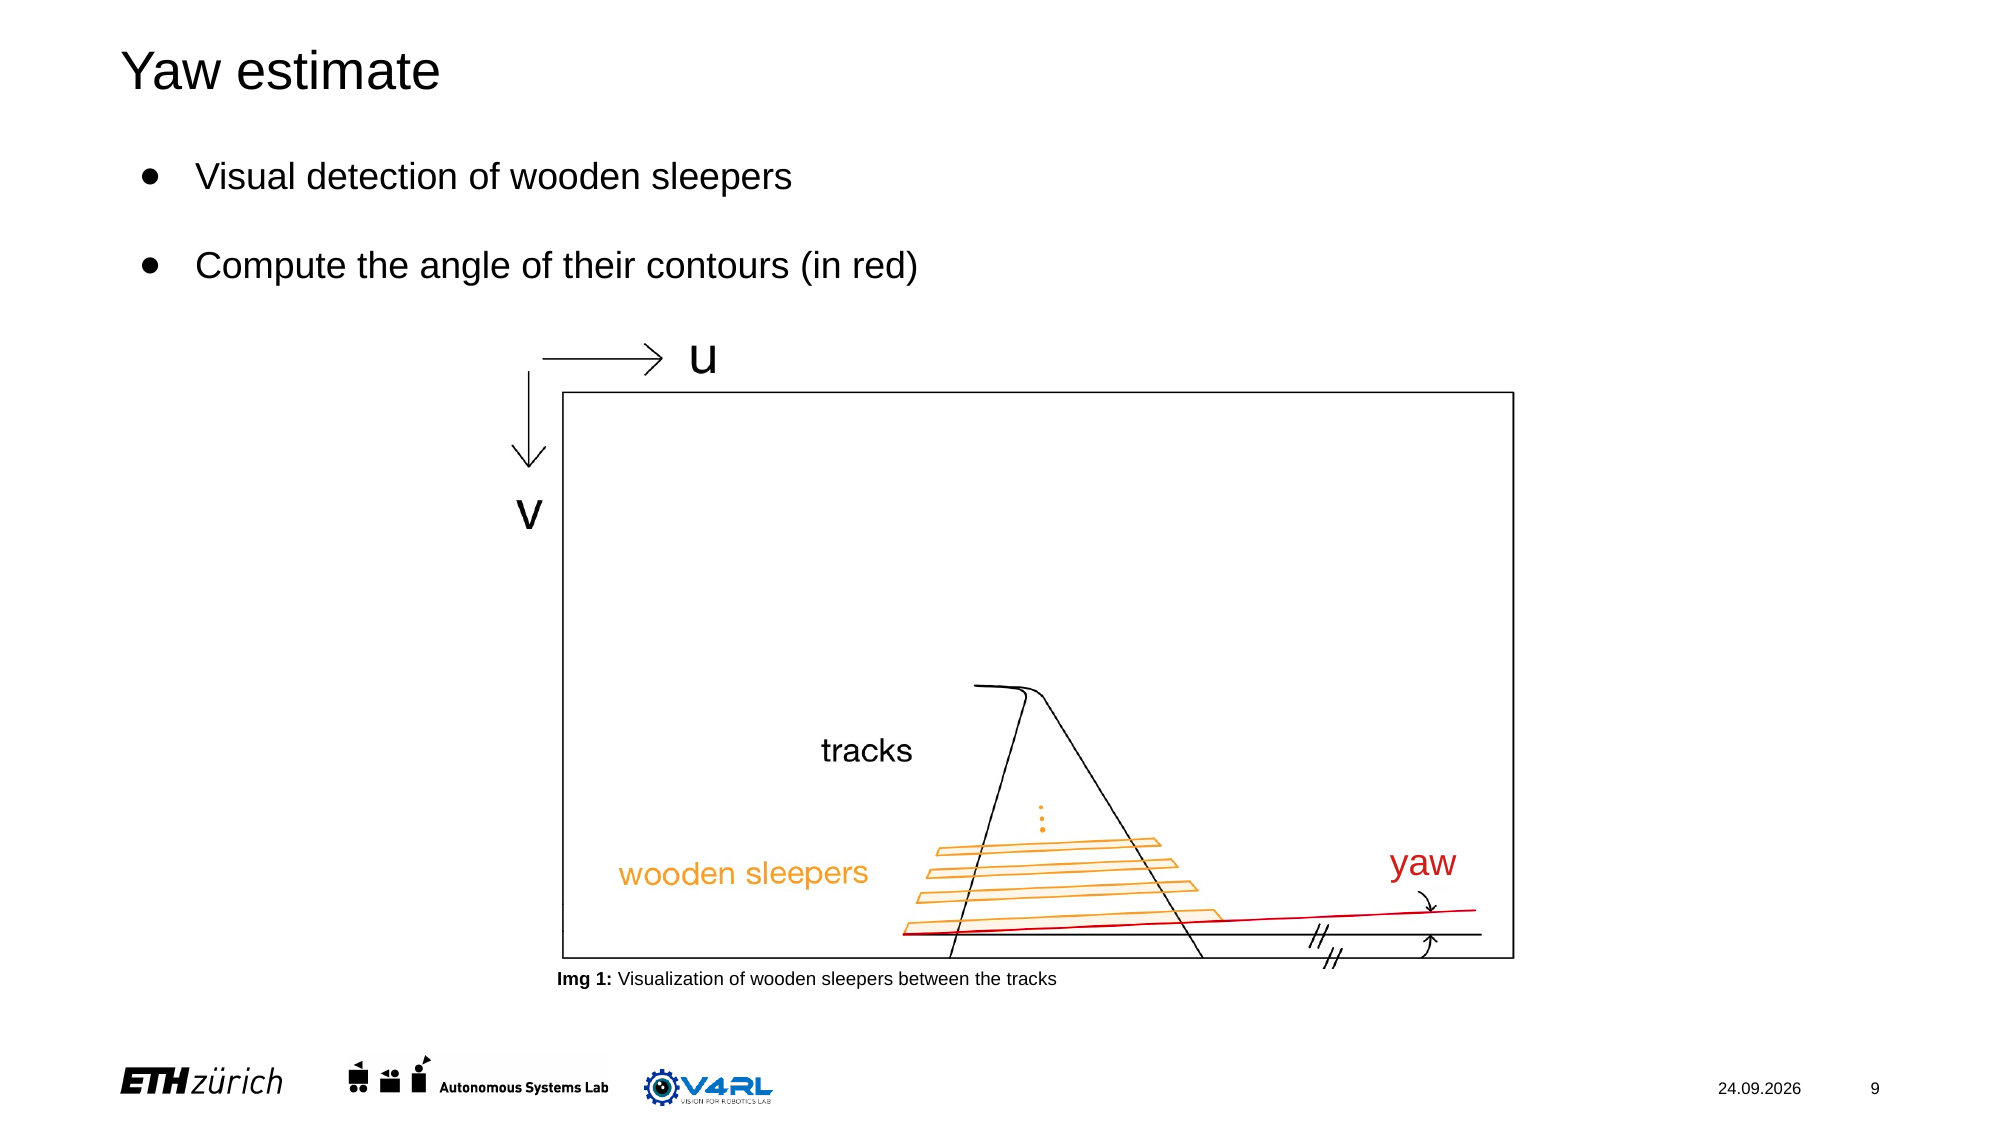

# Yaw estimate
Visual detection of wooden sleepers
Compute the angle of their contours (in red)
Img 1: Visualization of wooden sleepers between the tracks
yaw